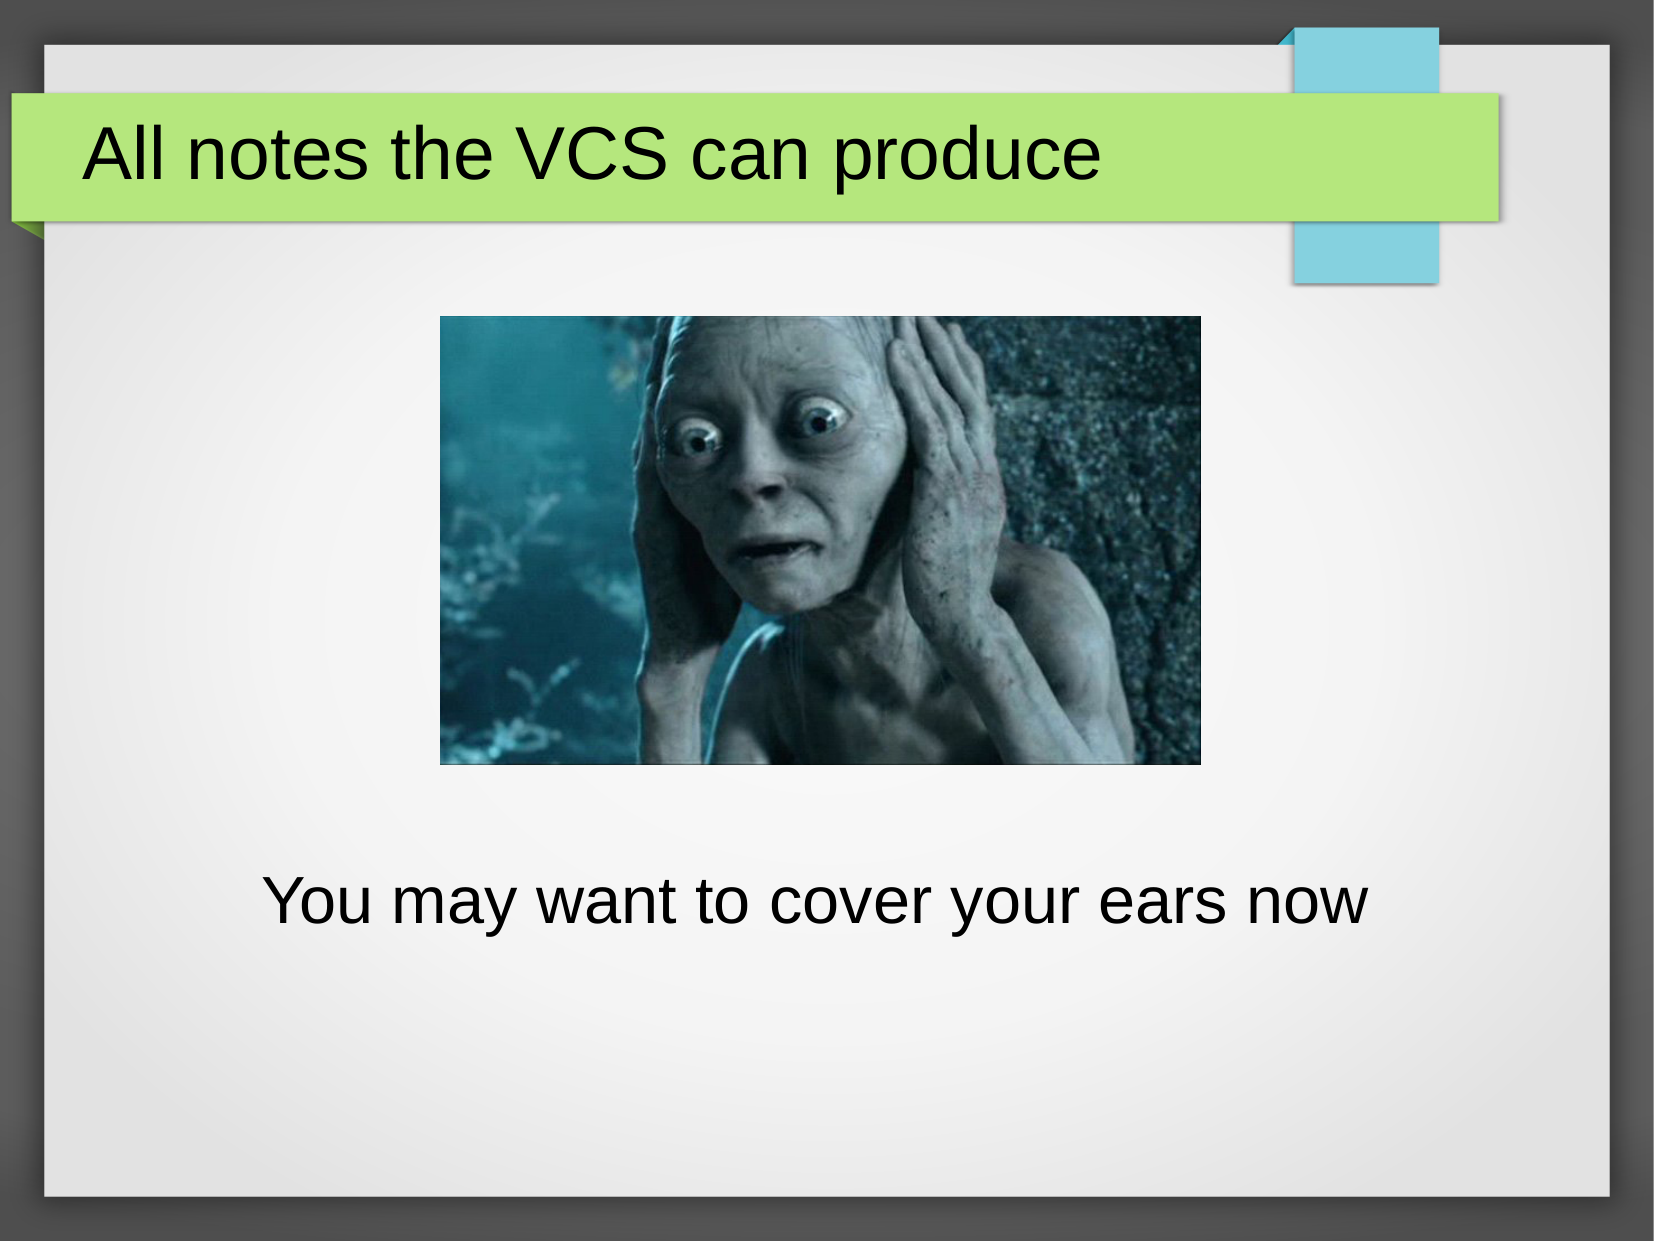

# All notes the VCS can produce
You may want to cover your ears now